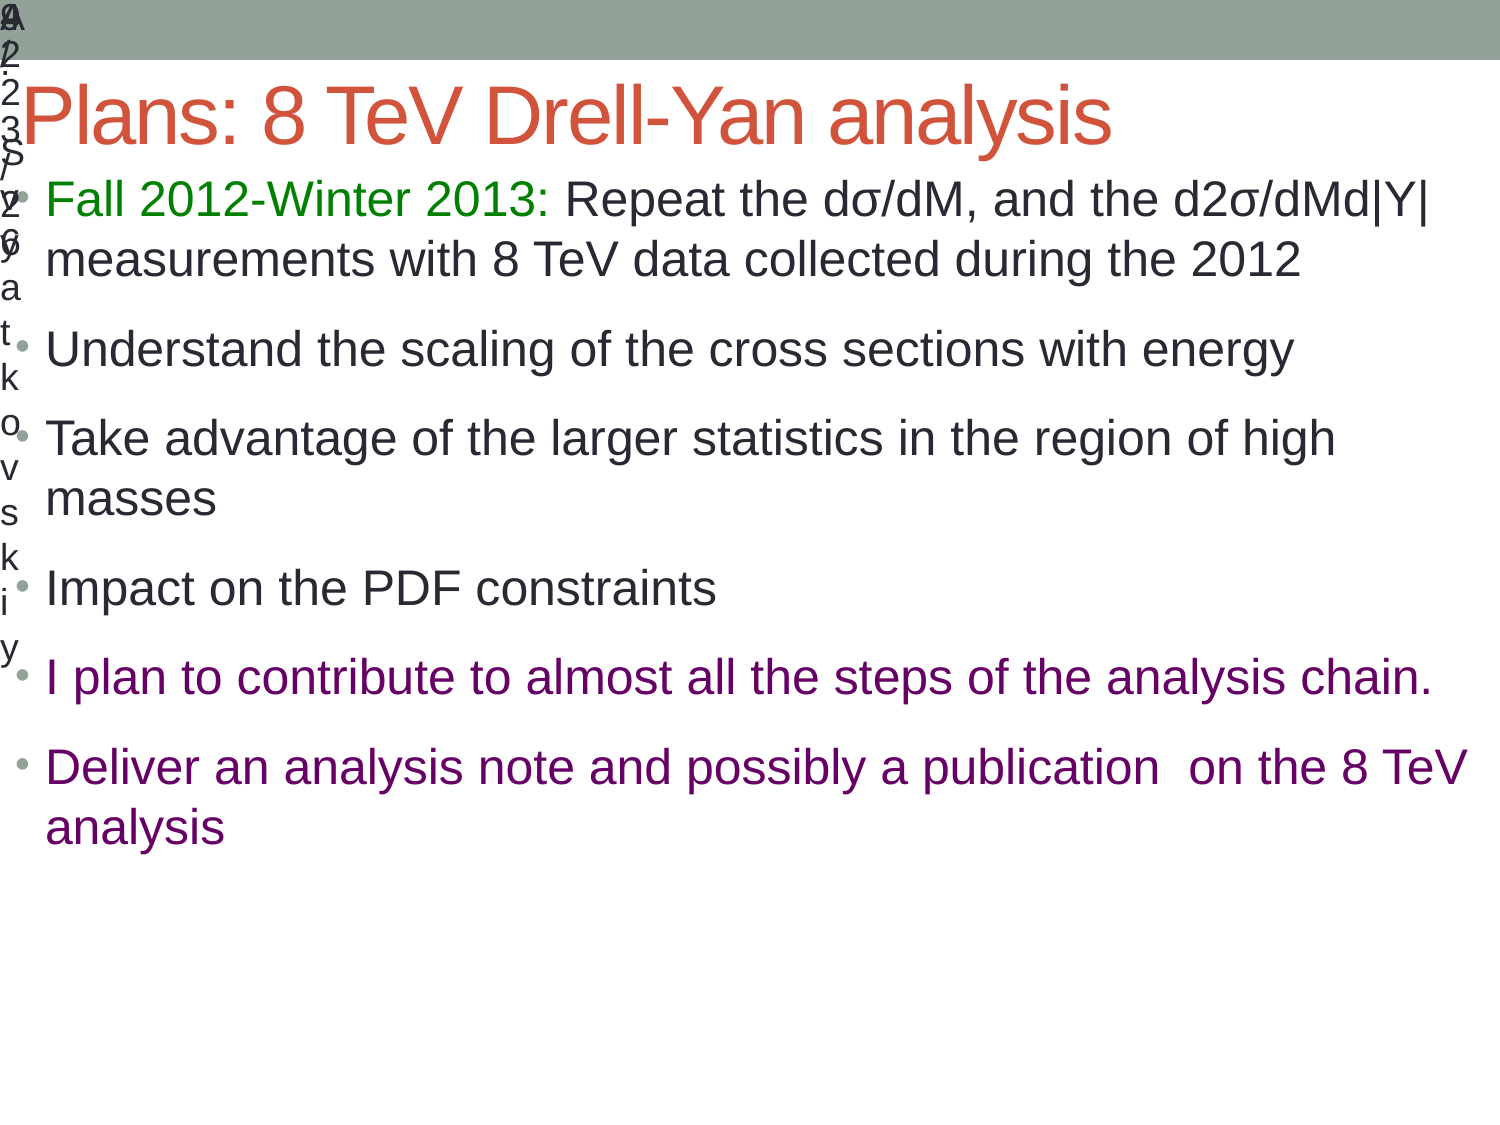

A. Svyatkovskiy
# Plans: 8 TeV Drell-Yan analysis
Fall 2012-Winter 2013: Repeat the dσ/dM, and the d2σ/dMd|Y| measurements with 8 TeV data collected during the 2012
Understand the scaling of the cross sections with energy
Take advantage of the larger statistics in the region of high masses
Impact on the PDF constraints
I plan to contribute to almost all the steps of the analysis chain.
Deliver an analysis note and possibly a publication on the 8 TeV analysis